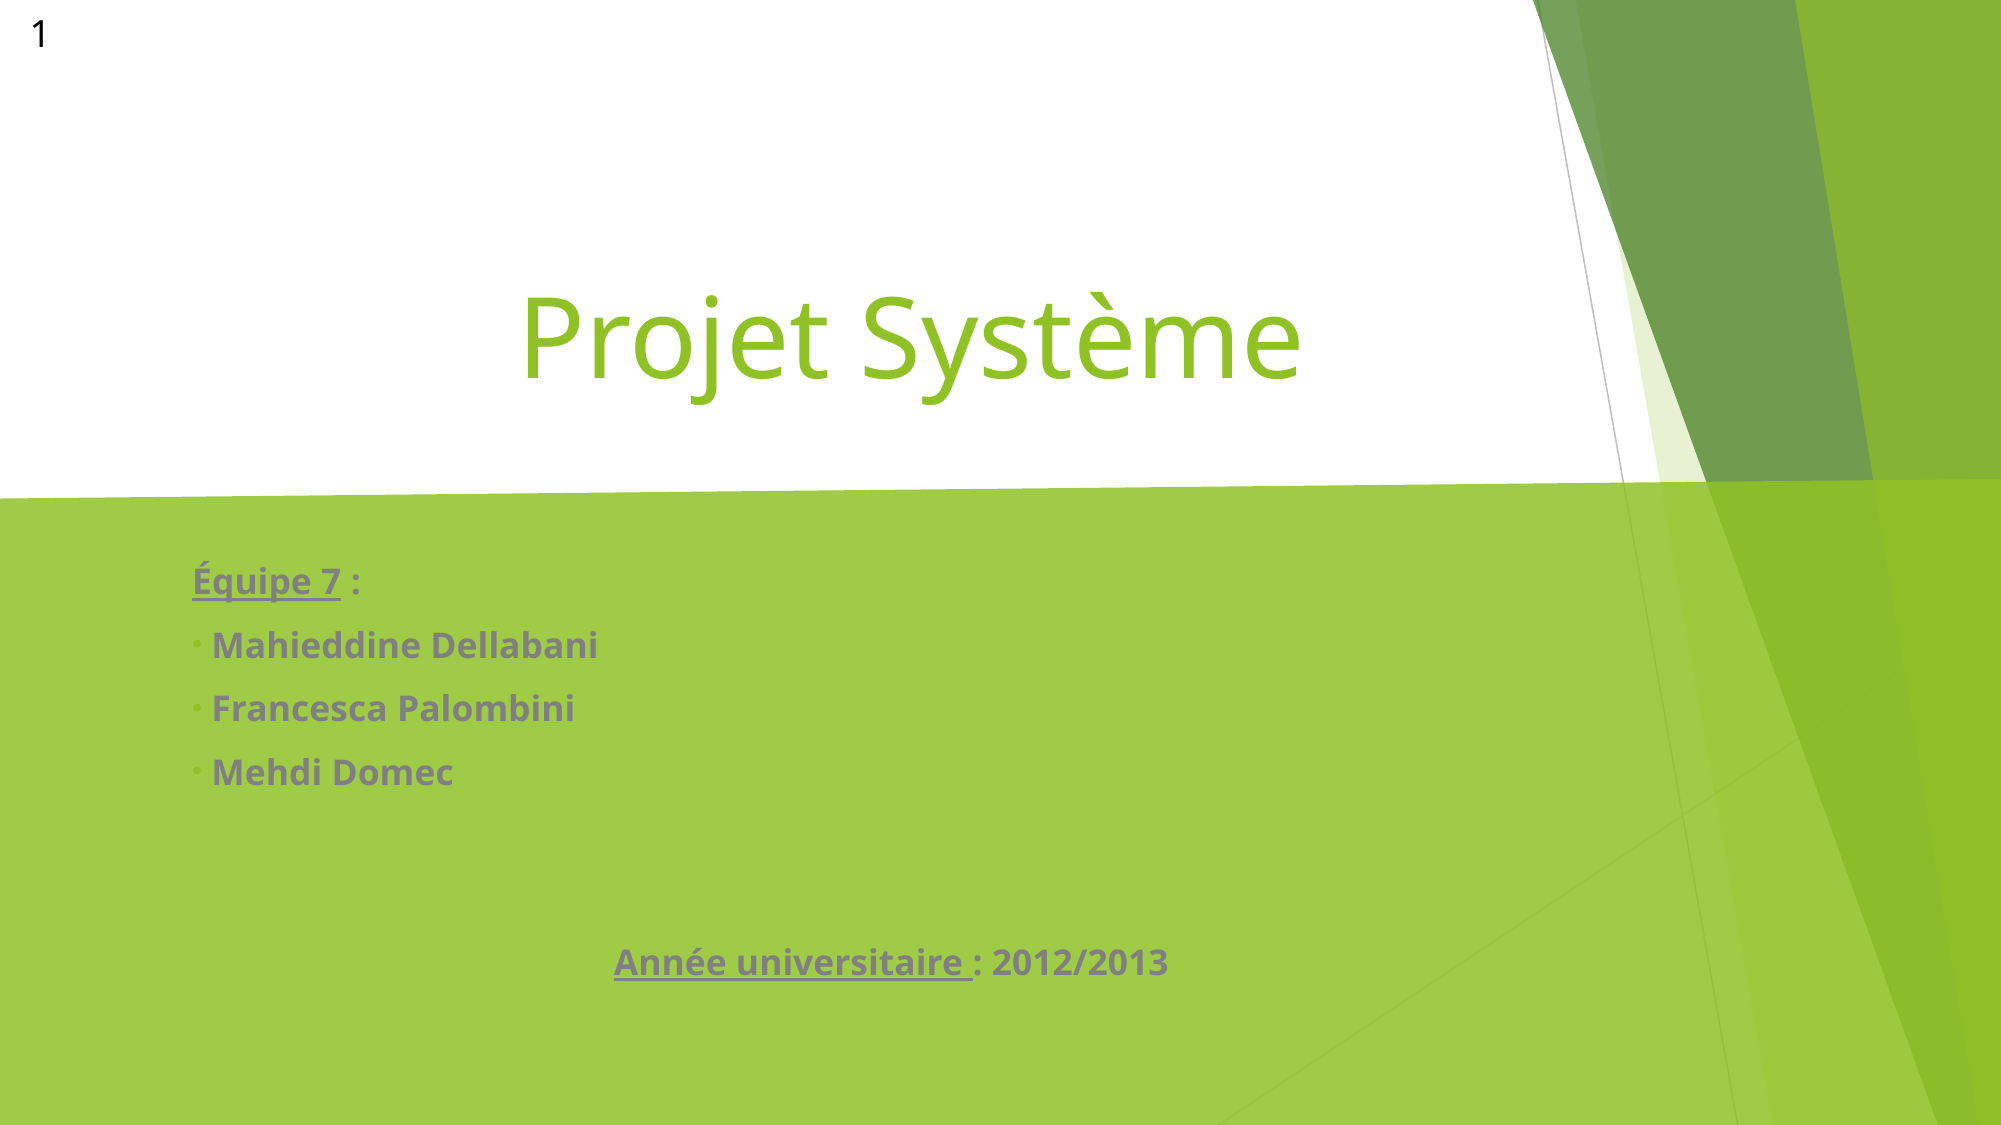

# Projet Système
Équipe 7 :
 Mahieddine Dellabani
 Francesca Palombini
 Mehdi Domec
Année universitaire : 2012/2013